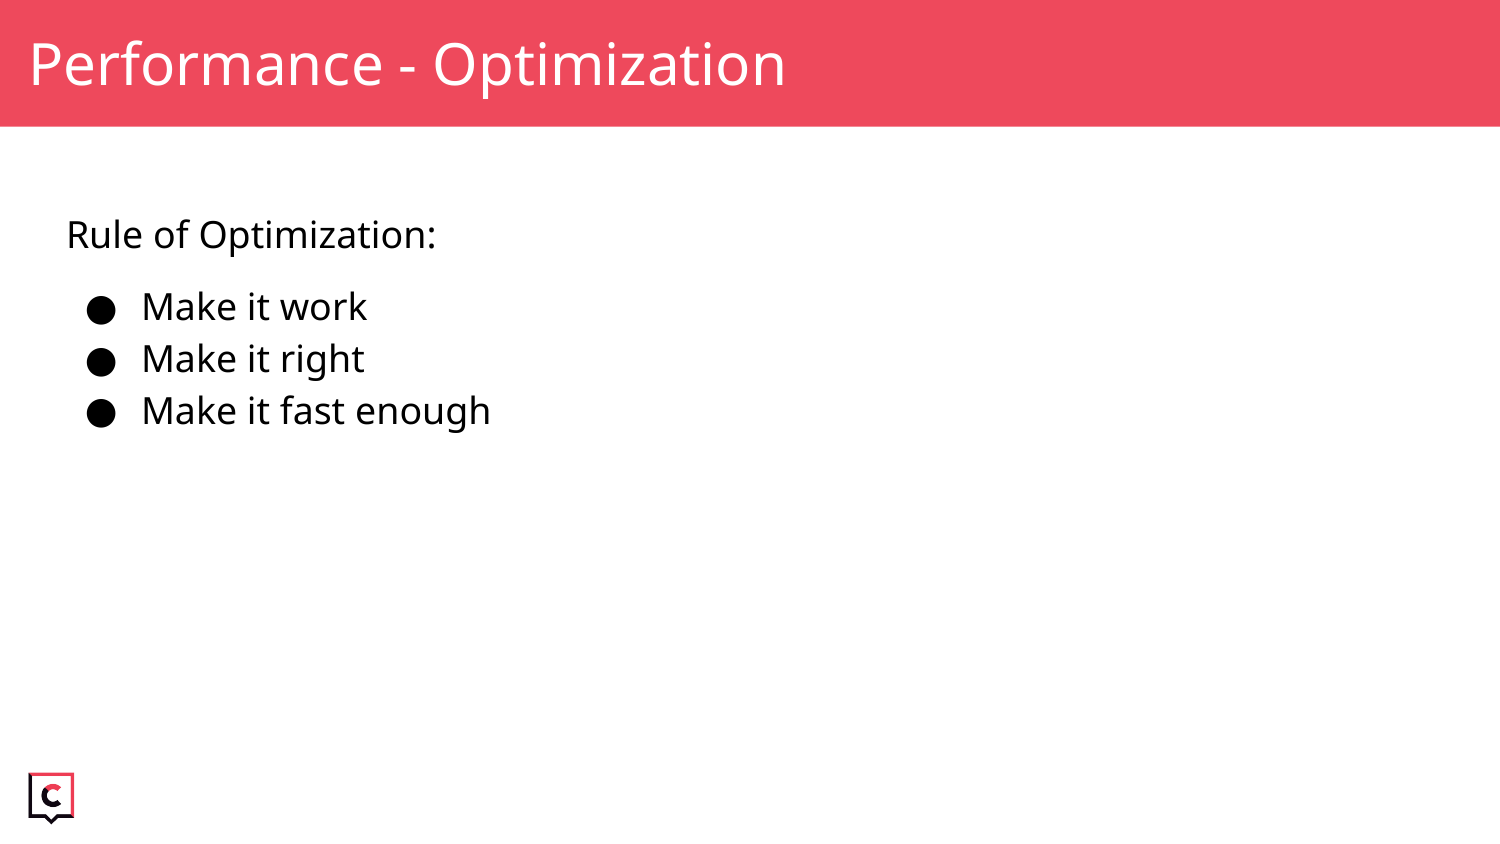

# Performance - Optimization
Rule of Optimization:
Make it work
Make it right
Make it fast enough